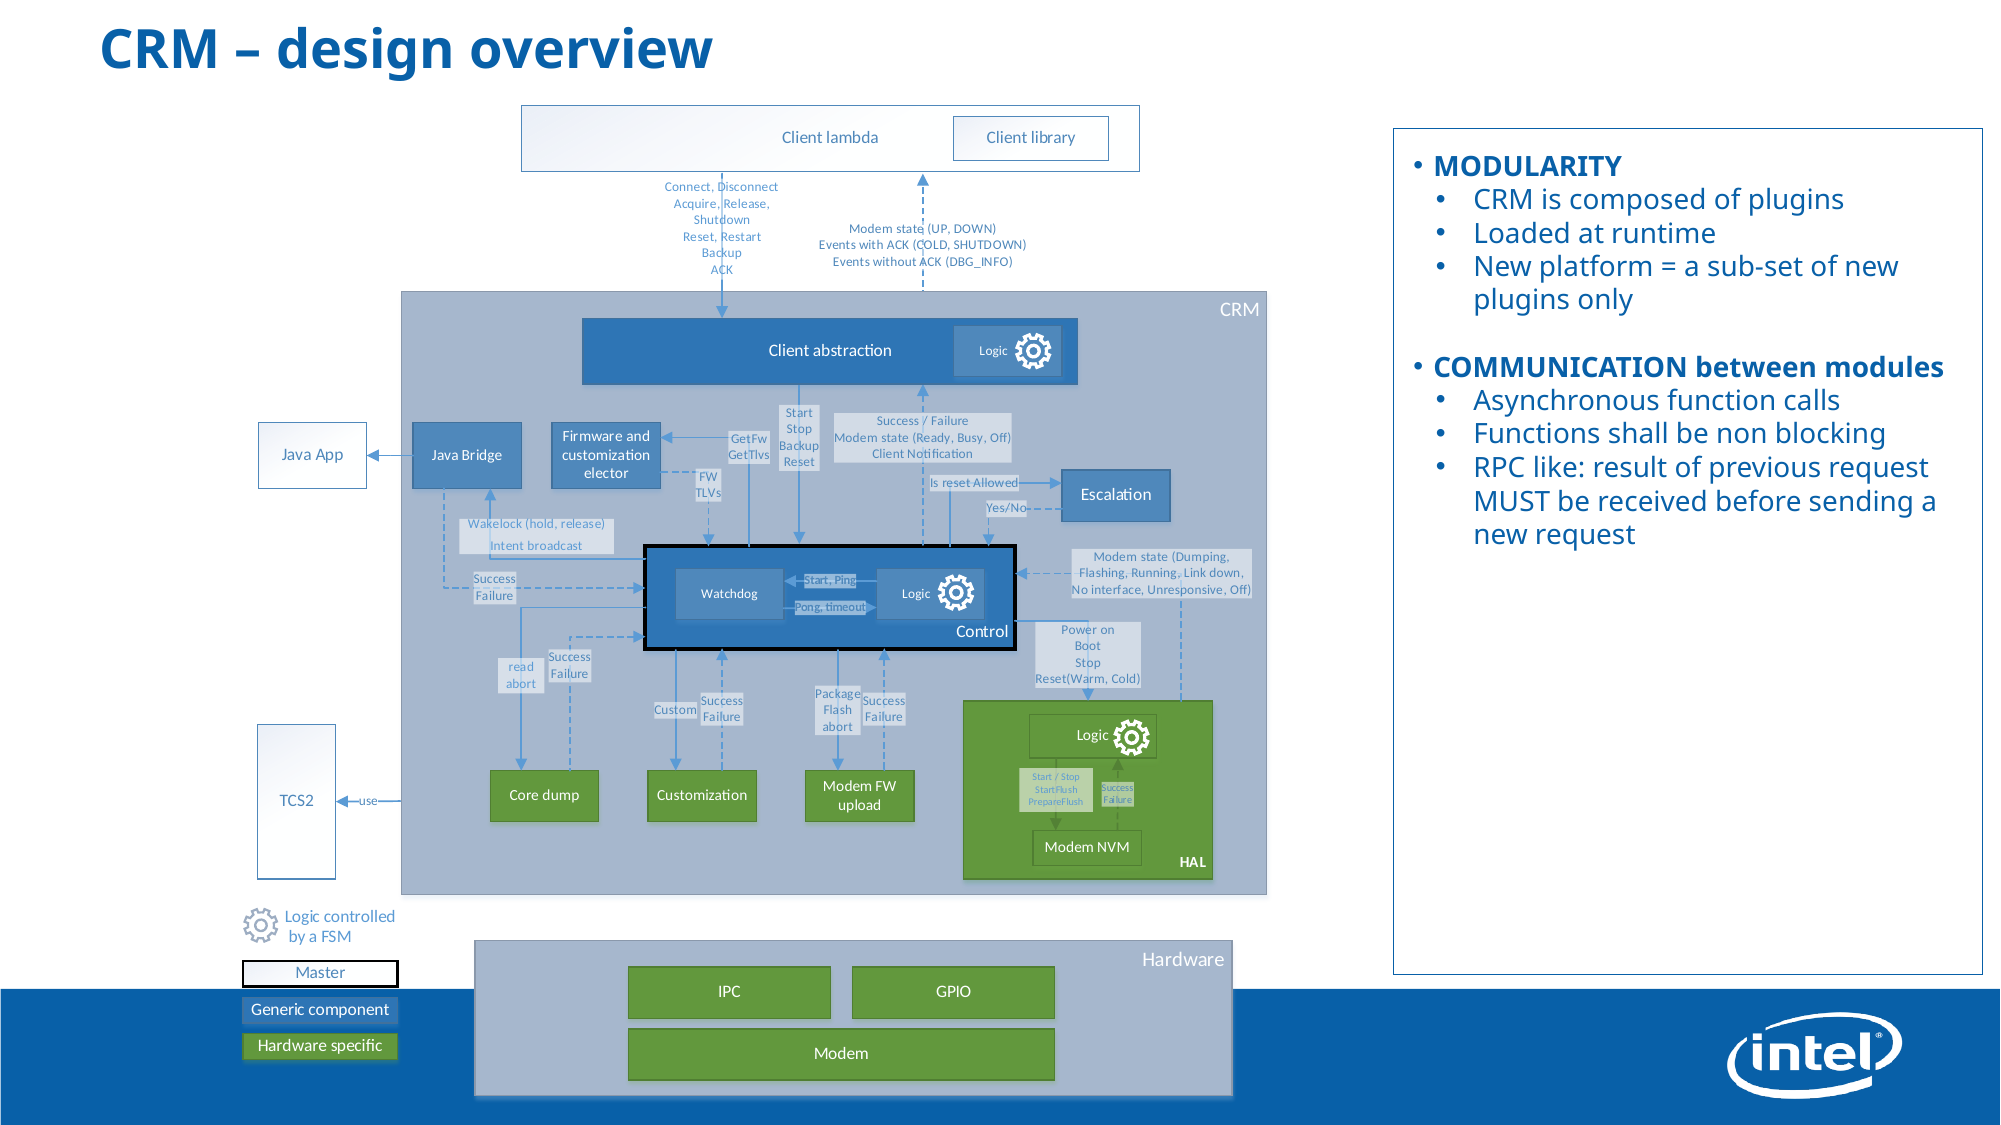

# CRM – design overview
MODULARITY
CRM is composed of plugins
Loaded at runtime
New platform = a sub-set of new plugins only
COMMUNICATION between modules
Asynchronous function calls
Functions shall be non blocking
RPC like: result of previous request MUST be received before sending a new request